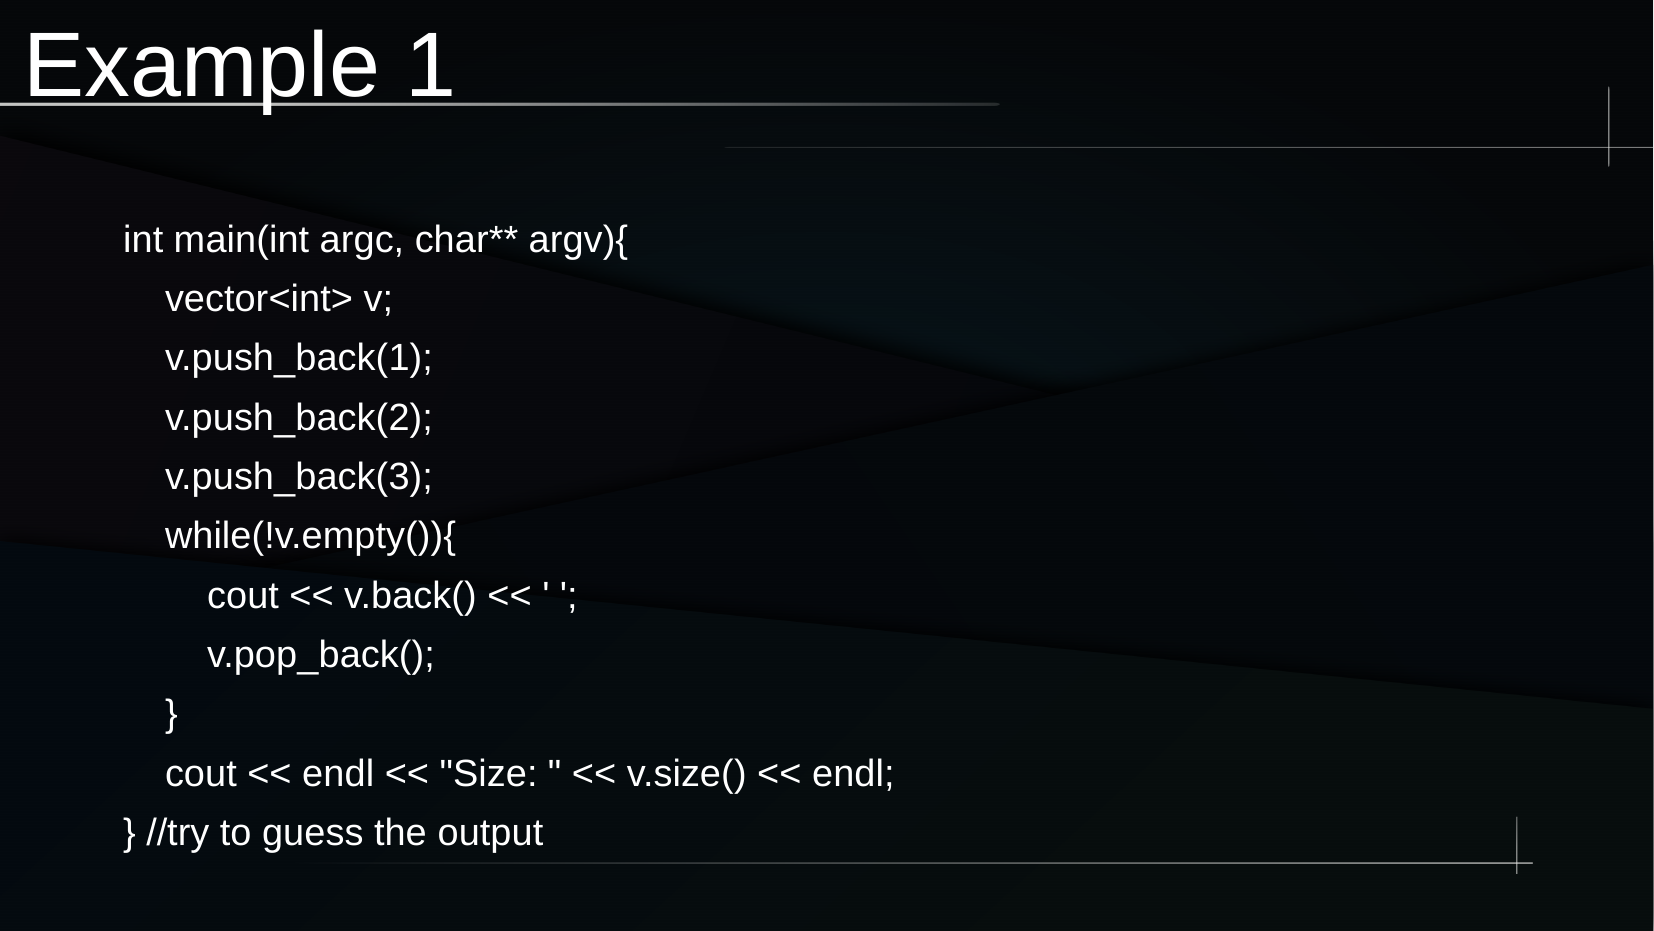

# Example 1
int main(int argc, char** argv){
 vector<int> v;
 v.push_back(1);
 v.push_back(2);
 v.push_back(3);
 while(!v.empty()){
 cout << v.back() << ' ';
 v.pop_back();
 }
 cout << endl << "Size: " << v.size() << endl;
} //try to guess the output